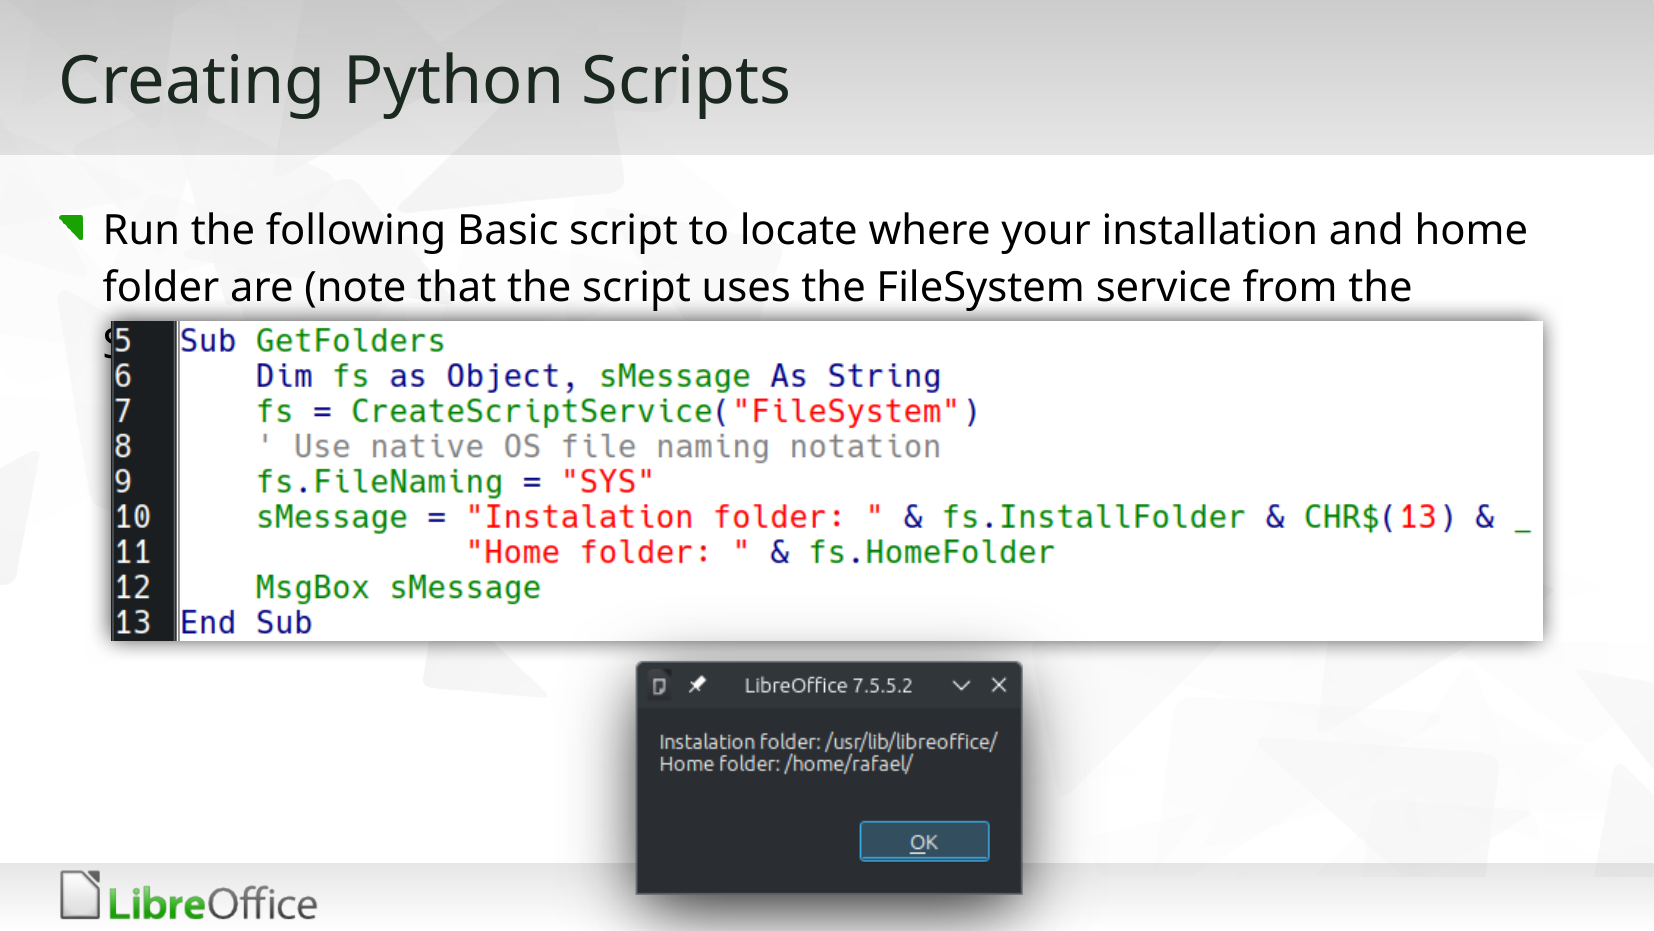

# Creating Python Scripts
Run the following Basic script to locate where your installation and home folder are (note that the script uses the FileSystem service from the ScriptForge library):